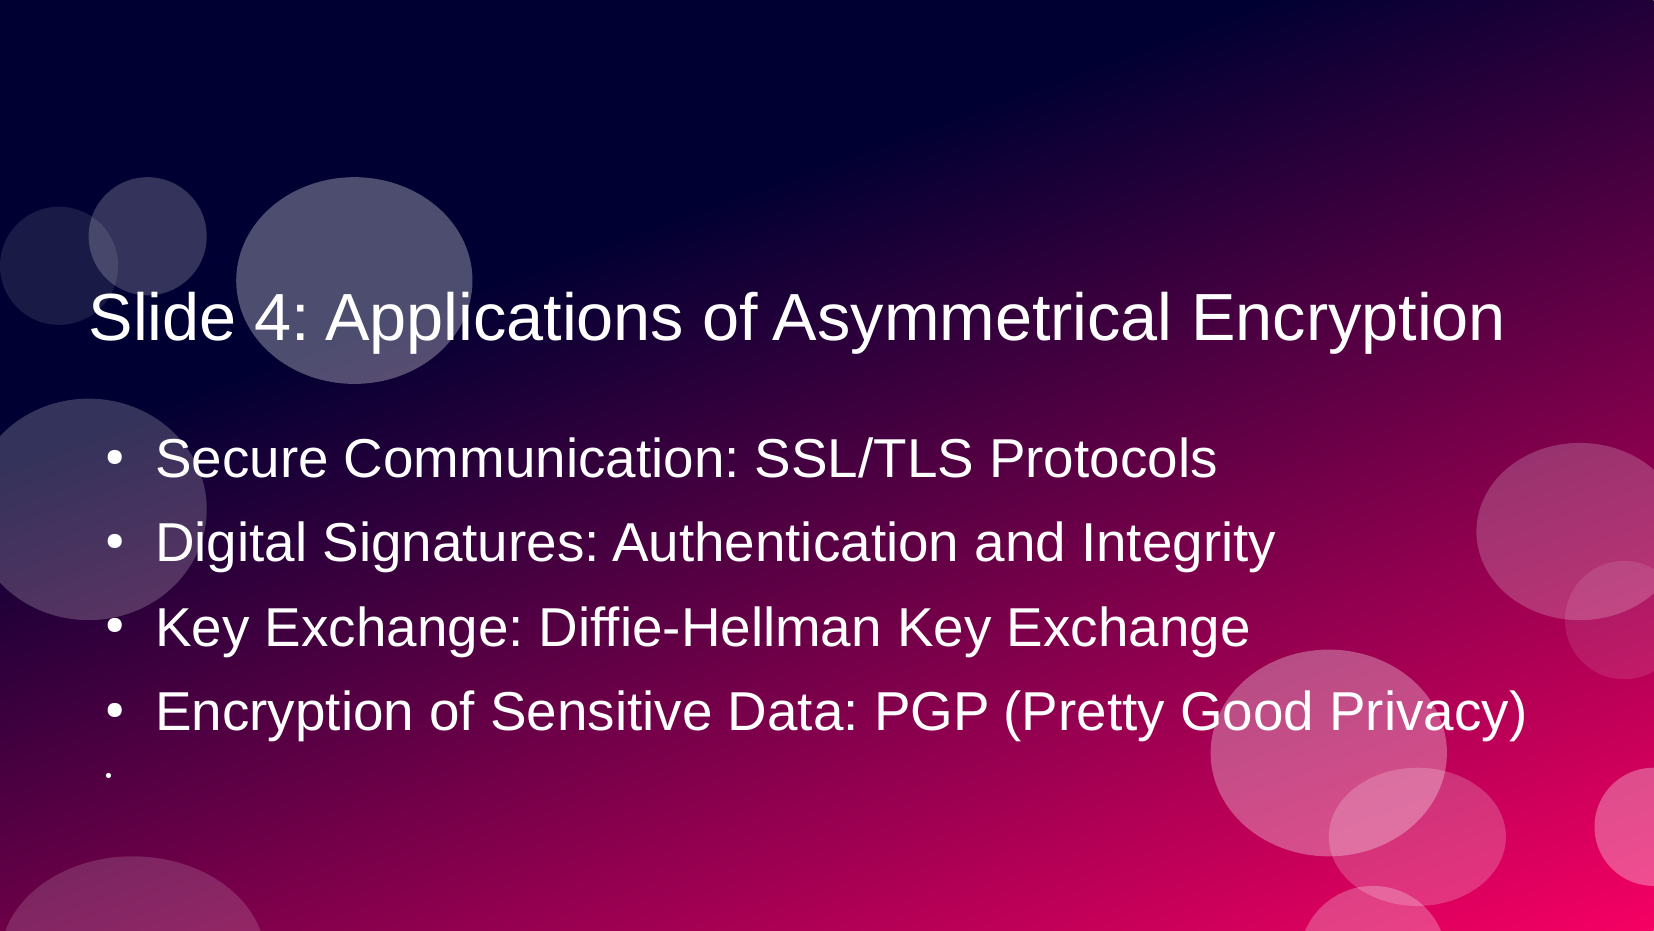

# Slide 4: Applications of Asymmetrical Encryption
Secure Communication: SSL/TLS Protocols
Digital Signatures: Authentication and Integrity
Key Exchange: Diffie-Hellman Key Exchange
Encryption of Sensitive Data: PGP (Pretty Good Privacy)